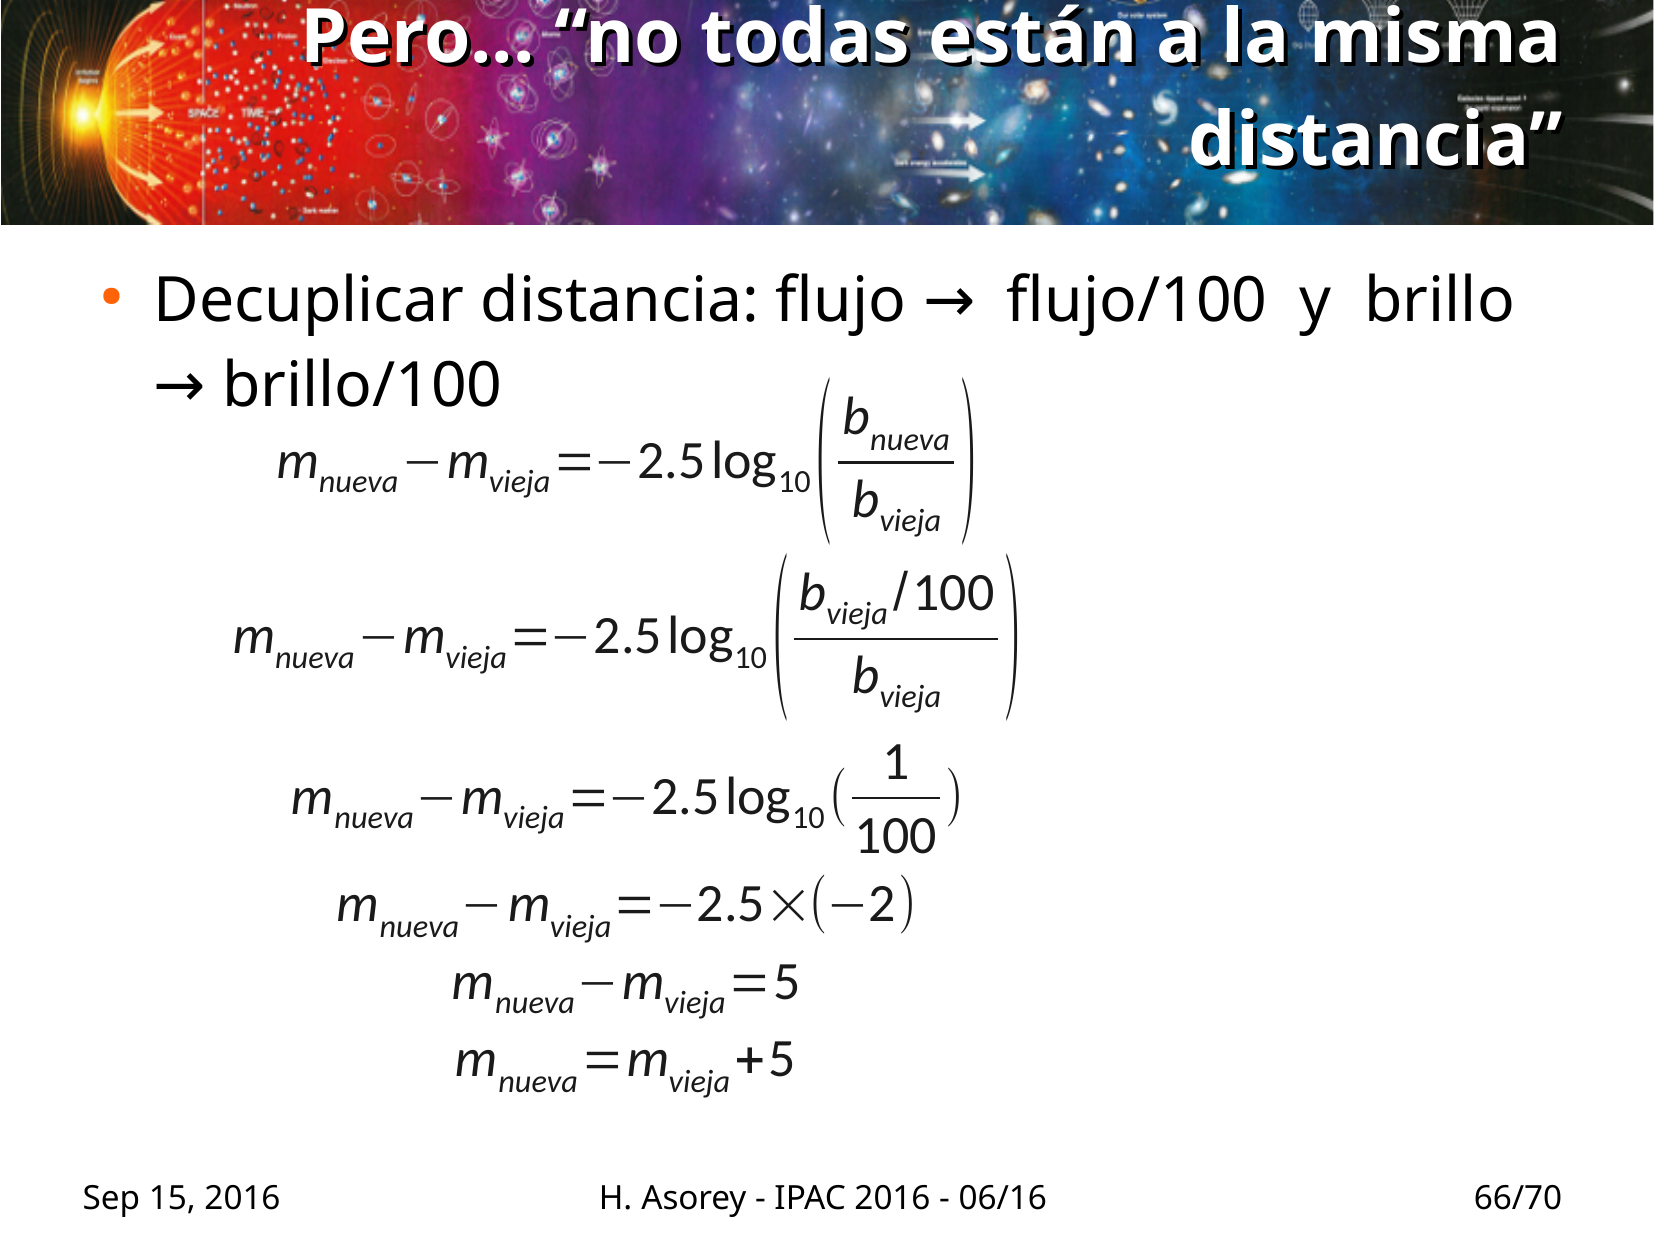

# Pero... “no todas están a la misma distancia”
Decuplicar distancia: flujo → flujo/100 y brillo → brillo/100
Sep 15, 2016
H. Asorey - IPAC 2016 - 06/16
66